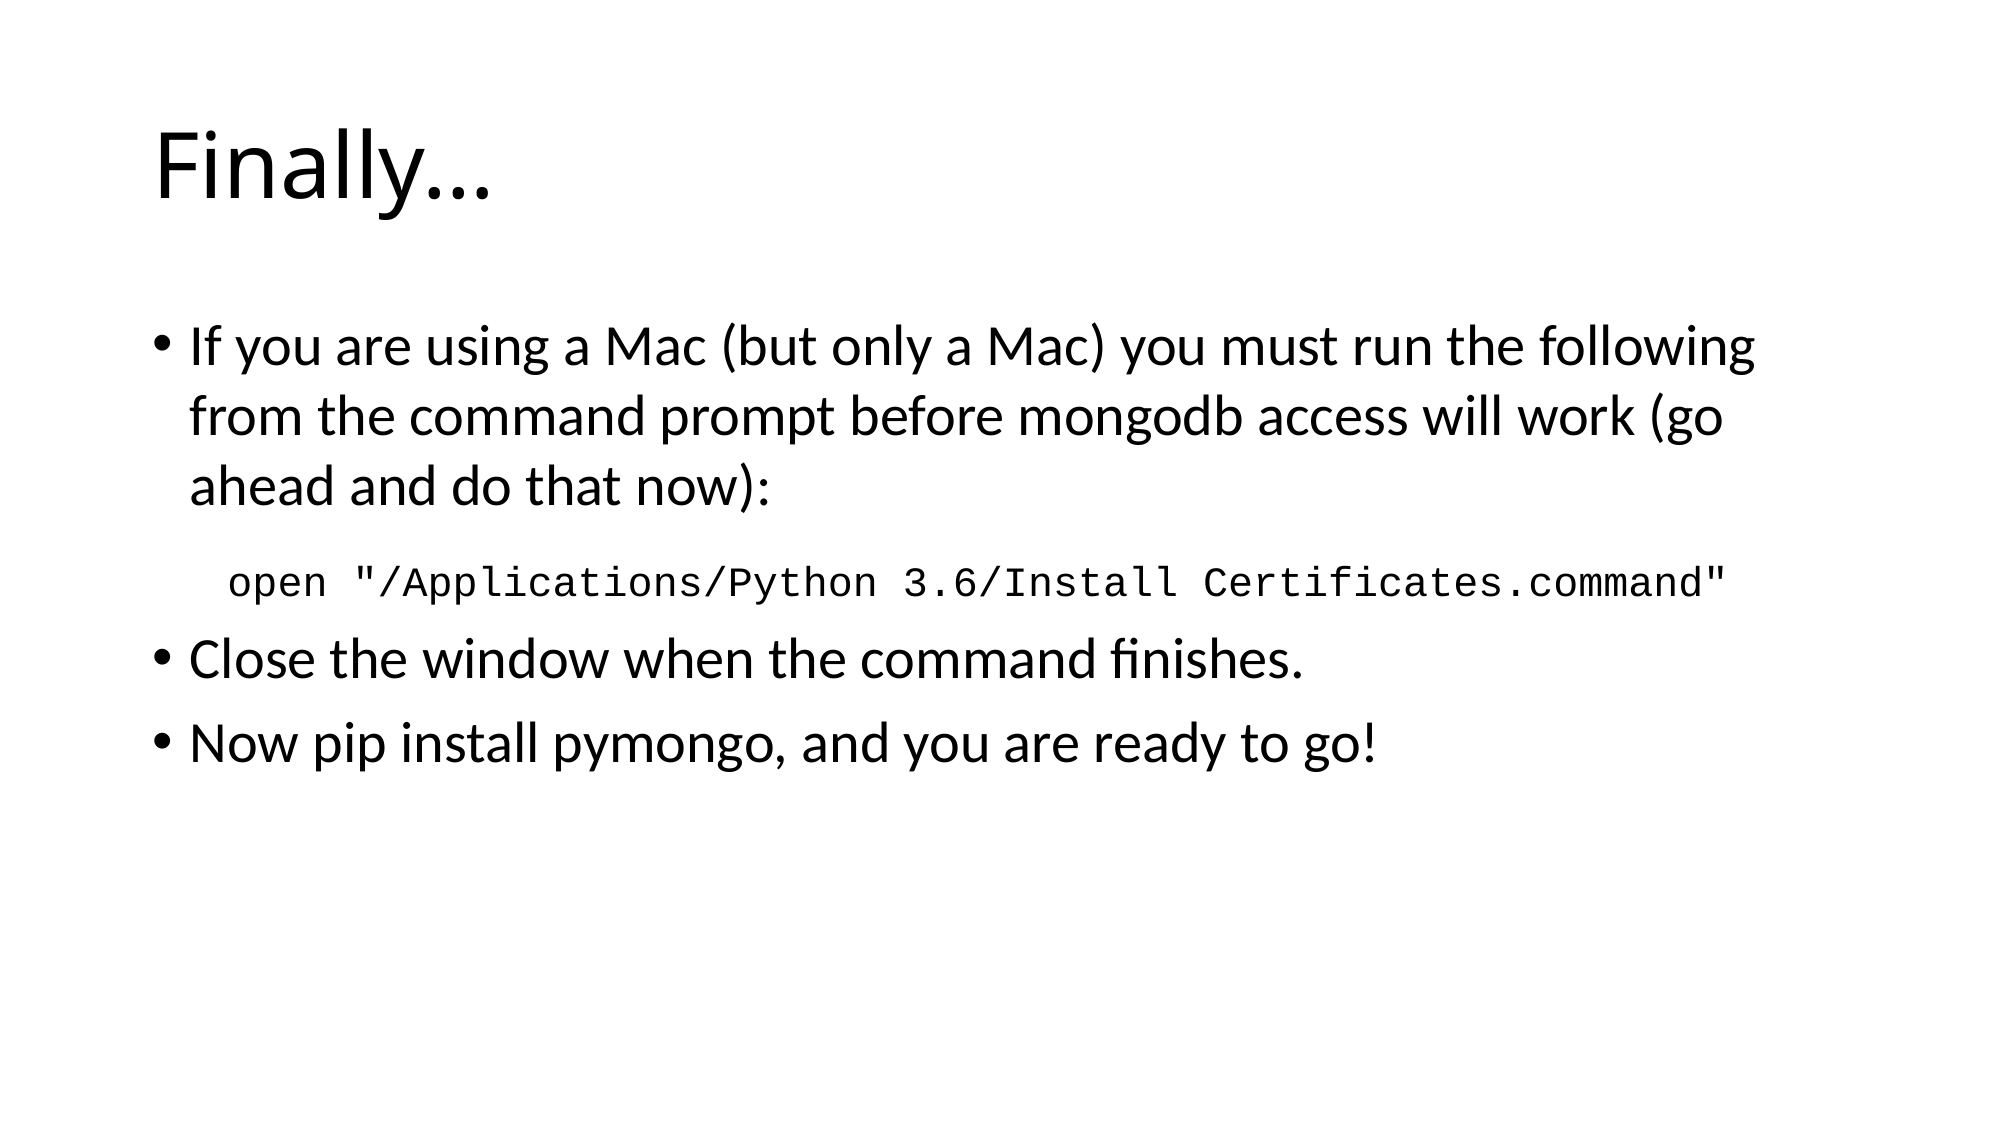

# Finally…
If you are using a Mac (but only a Mac) you must run the following from the command prompt before mongodb access will work (go ahead and do that now):
 	open "/Applications/Python 3.6/Install Certificates.command"
Close the window when the command finishes.
Now pip install pymongo, and you are ready to go!